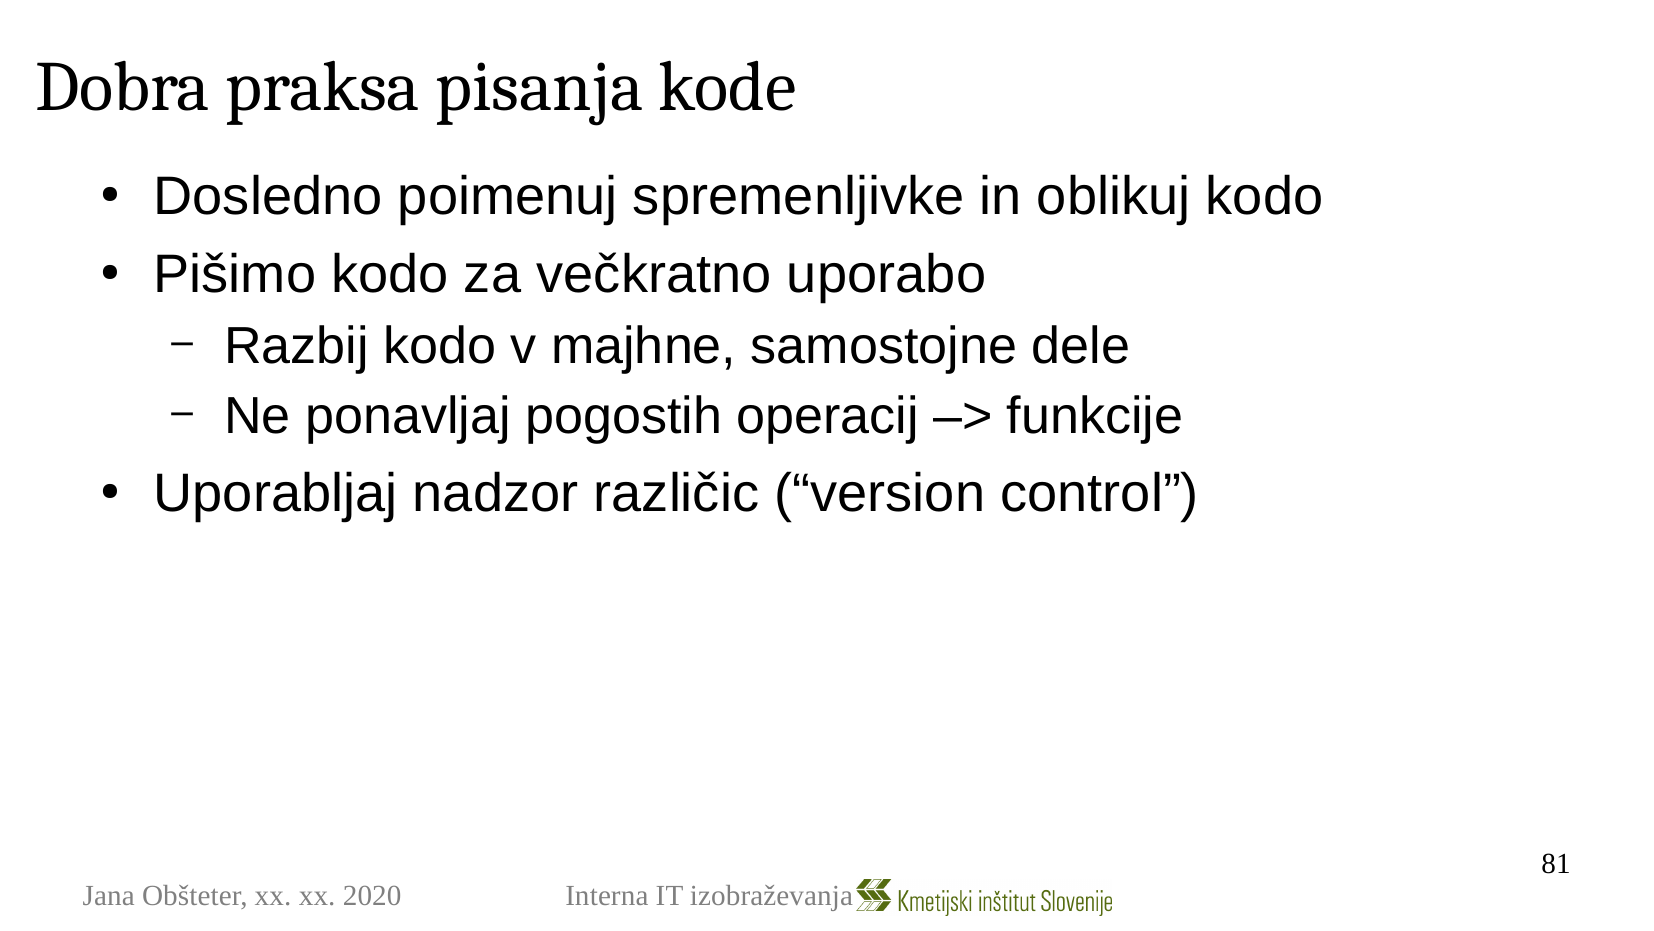

# Dobra praksa pisanja kode
Dosledno poimenuj spremenljivke in oblikuj kodo
Pišimo kodo za večkratno uporabo
Razbij kodo v majhne, samostojne dele
Ne ponavljaj pogostih operacij –> funkcije
Uporabljaj nadzor različic (“version control”)
81